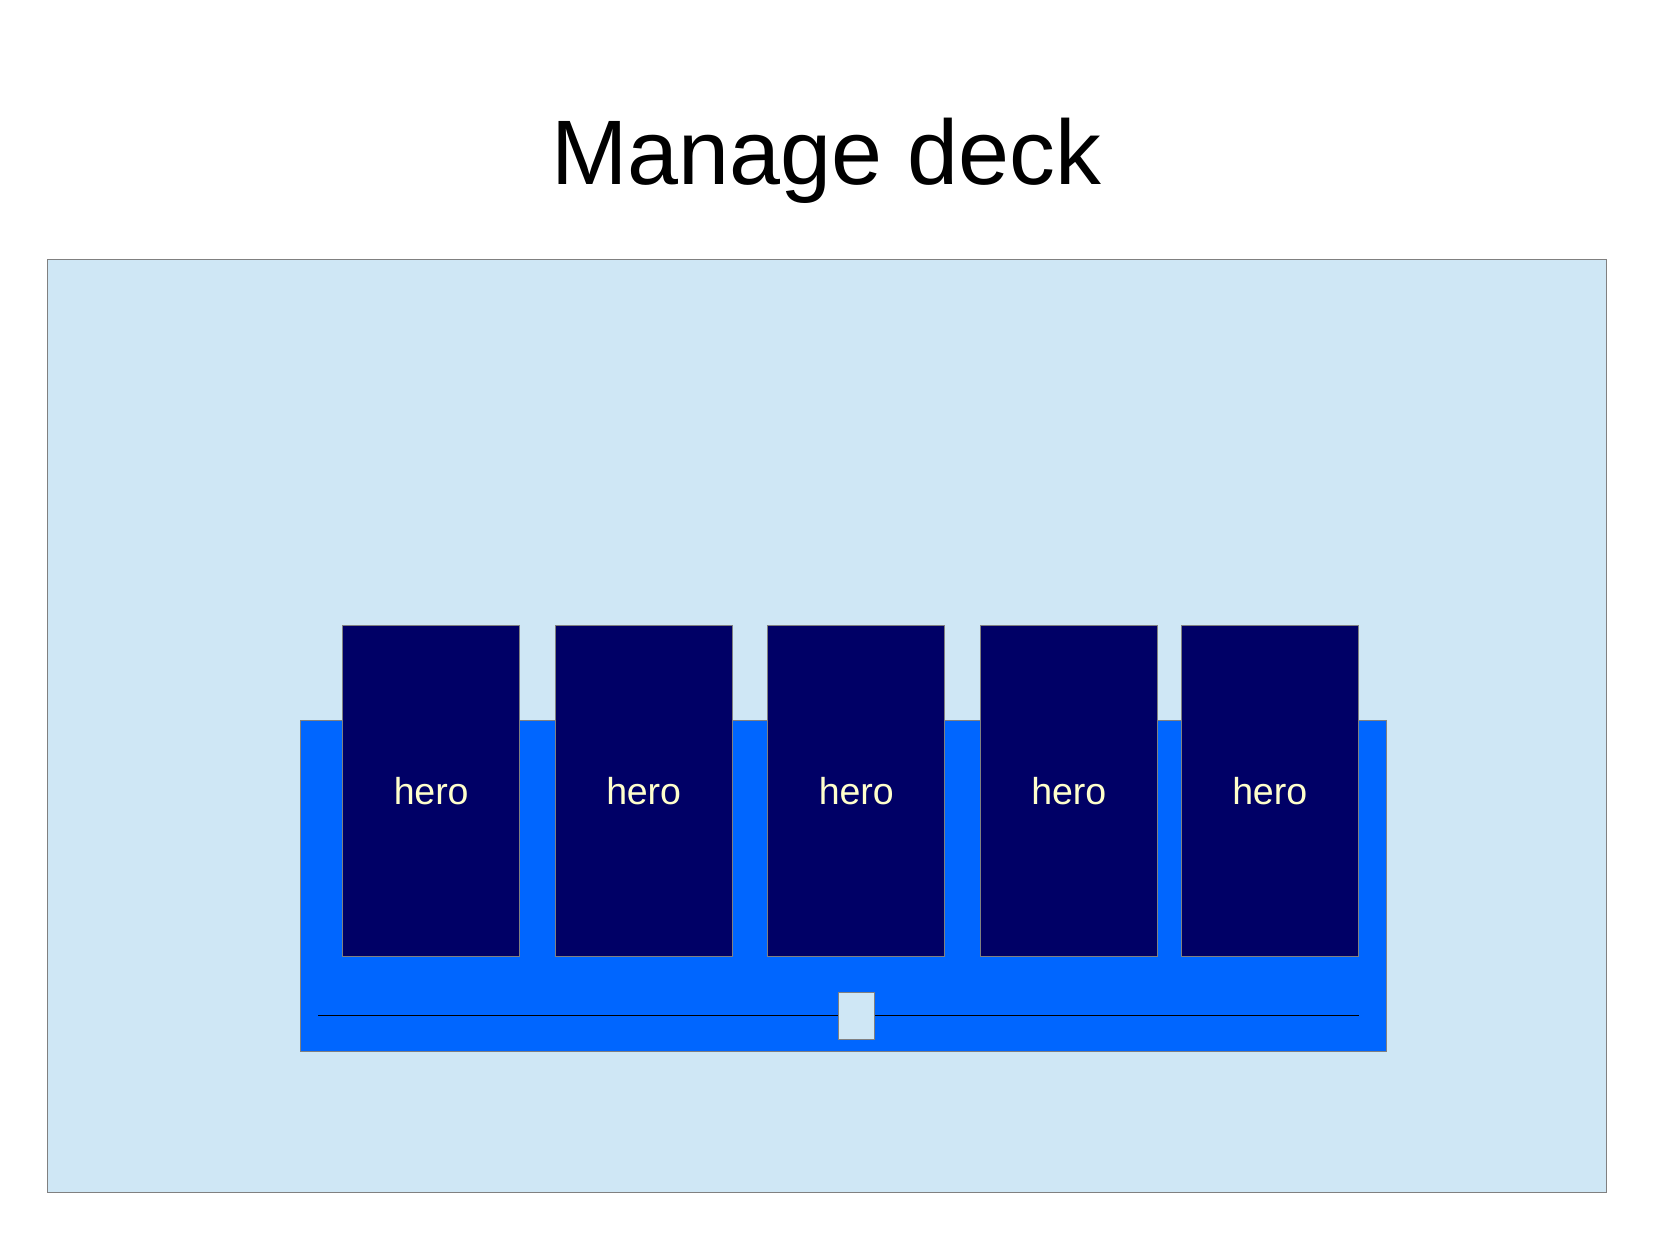

# Manage deck
hero
hero
hero
hero
hero